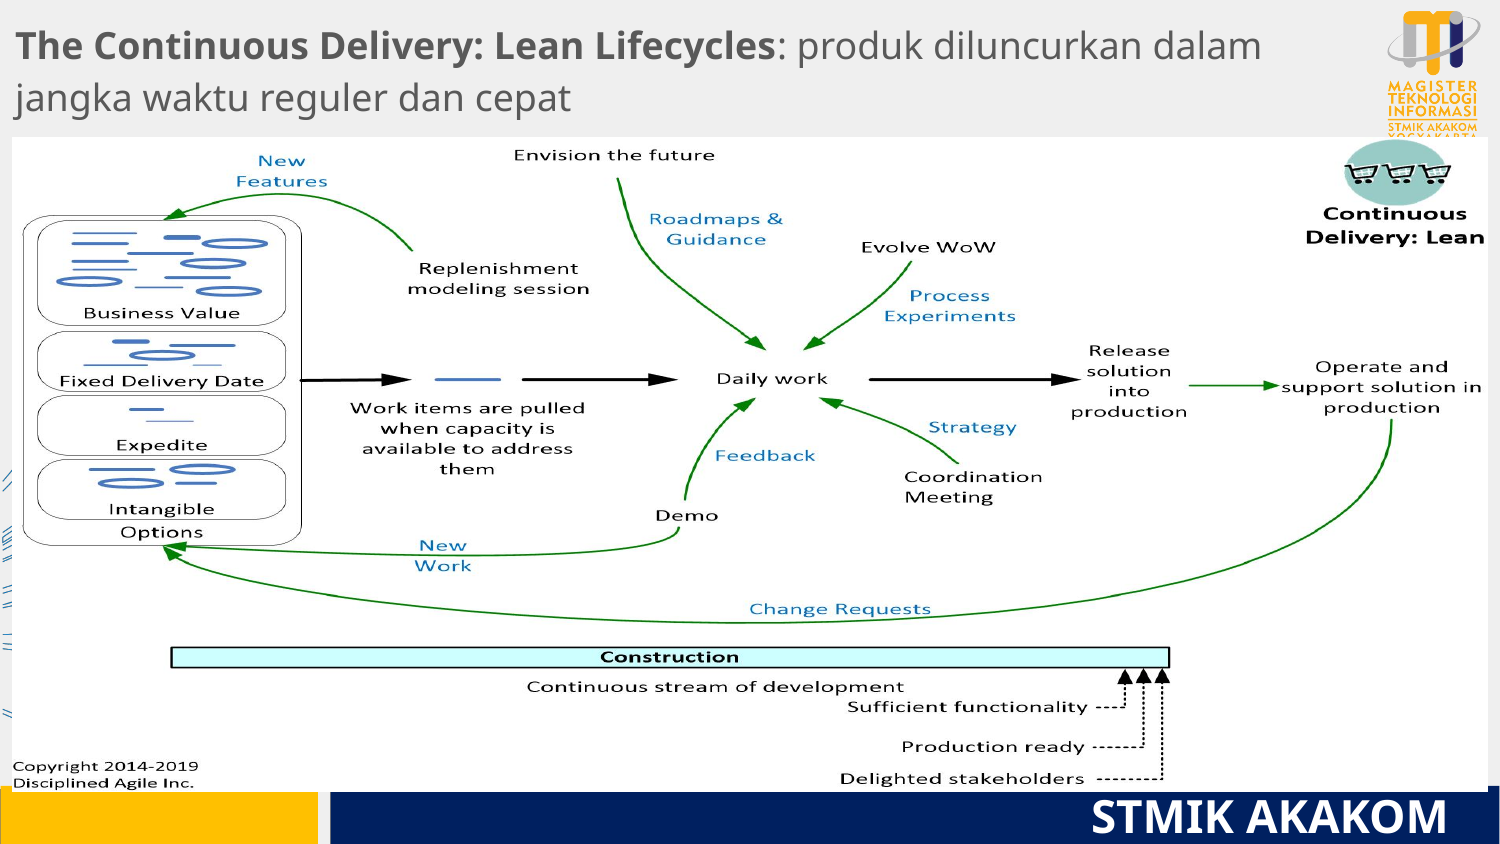

# The Continuous Delivery: Lean Lifecycles: produk diluncurkan dalam jangka waktu reguler dan cepat